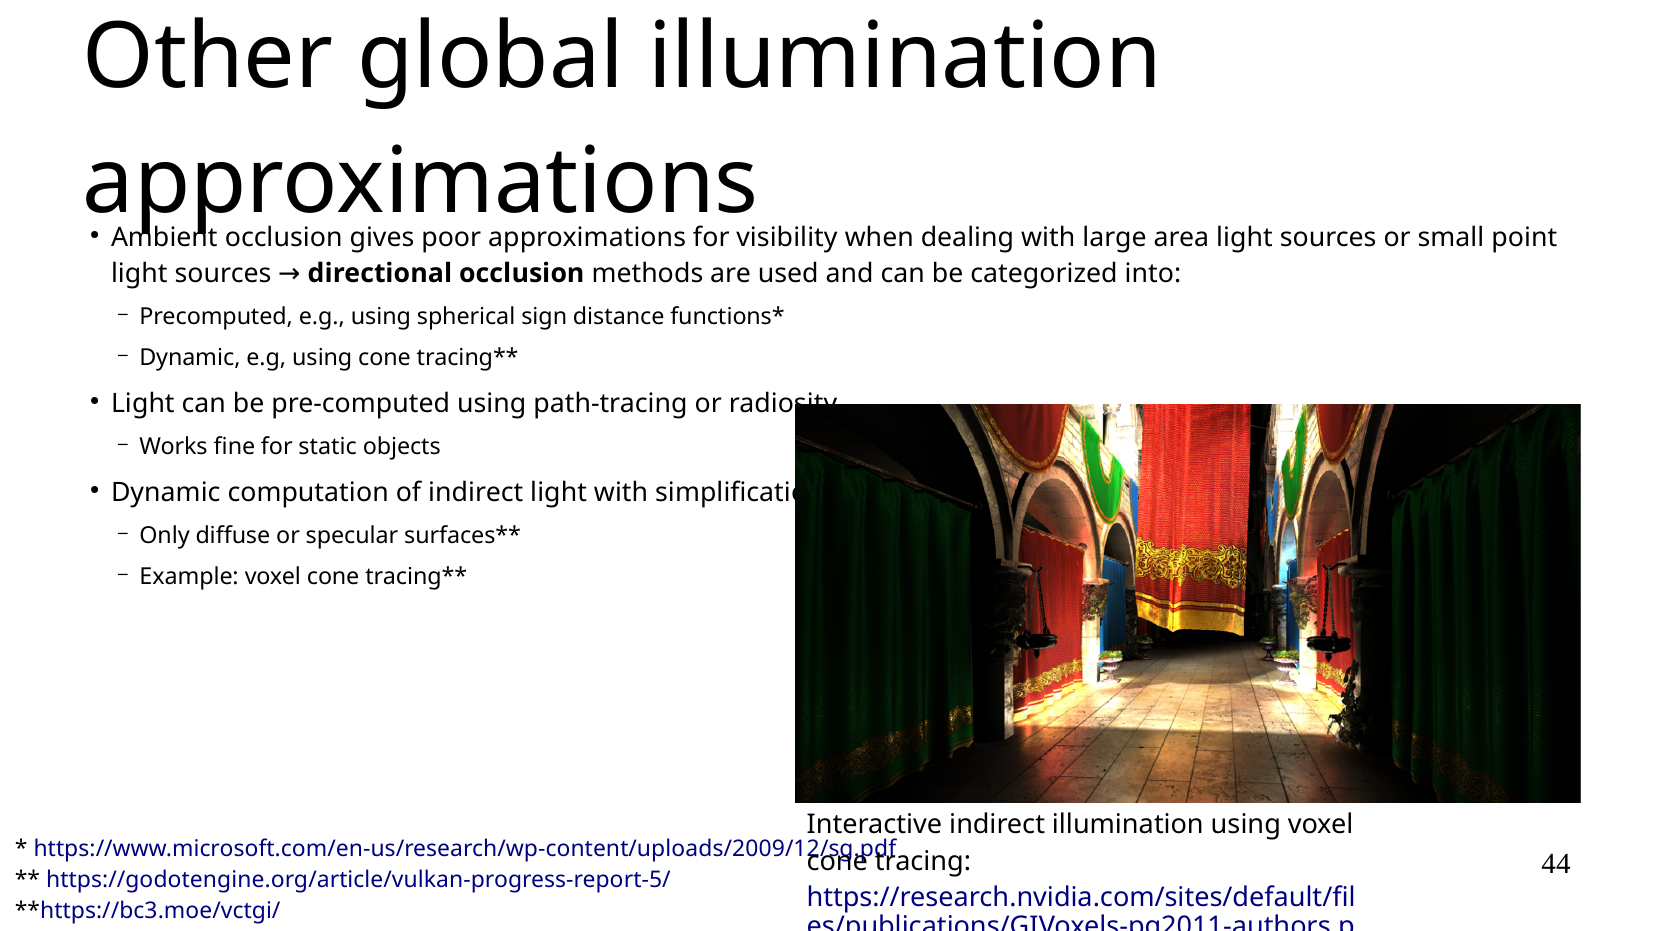

# Other global illumination approximations
Ambient occlusion gives poor approximations for visibility when dealing with large area light sources or small point light sources → directional occlusion methods are used and can be categorized into:
Precomputed, e.g., using spherical sign distance functions*
Dynamic, e.g, using cone tracing**
Light can be pre-computed using path-tracing or radiosity
Works fine for static objects
Dynamic computation of indirect light with simplifications:
Only diffuse or specular surfaces**
Example: voxel cone tracing**
Interactive indirect illumination using voxel cone tracing: https://research.nvidia.com/sites/default/files/publications/GIVoxels-pg2011-authors.pdf
* https://www.microsoft.com/en-us/research/wp-content/uploads/2009/12/sg.pdf
** https://godotengine.org/article/vulkan-progress-report-5/
**https://bc3.moe/vctgi/
44